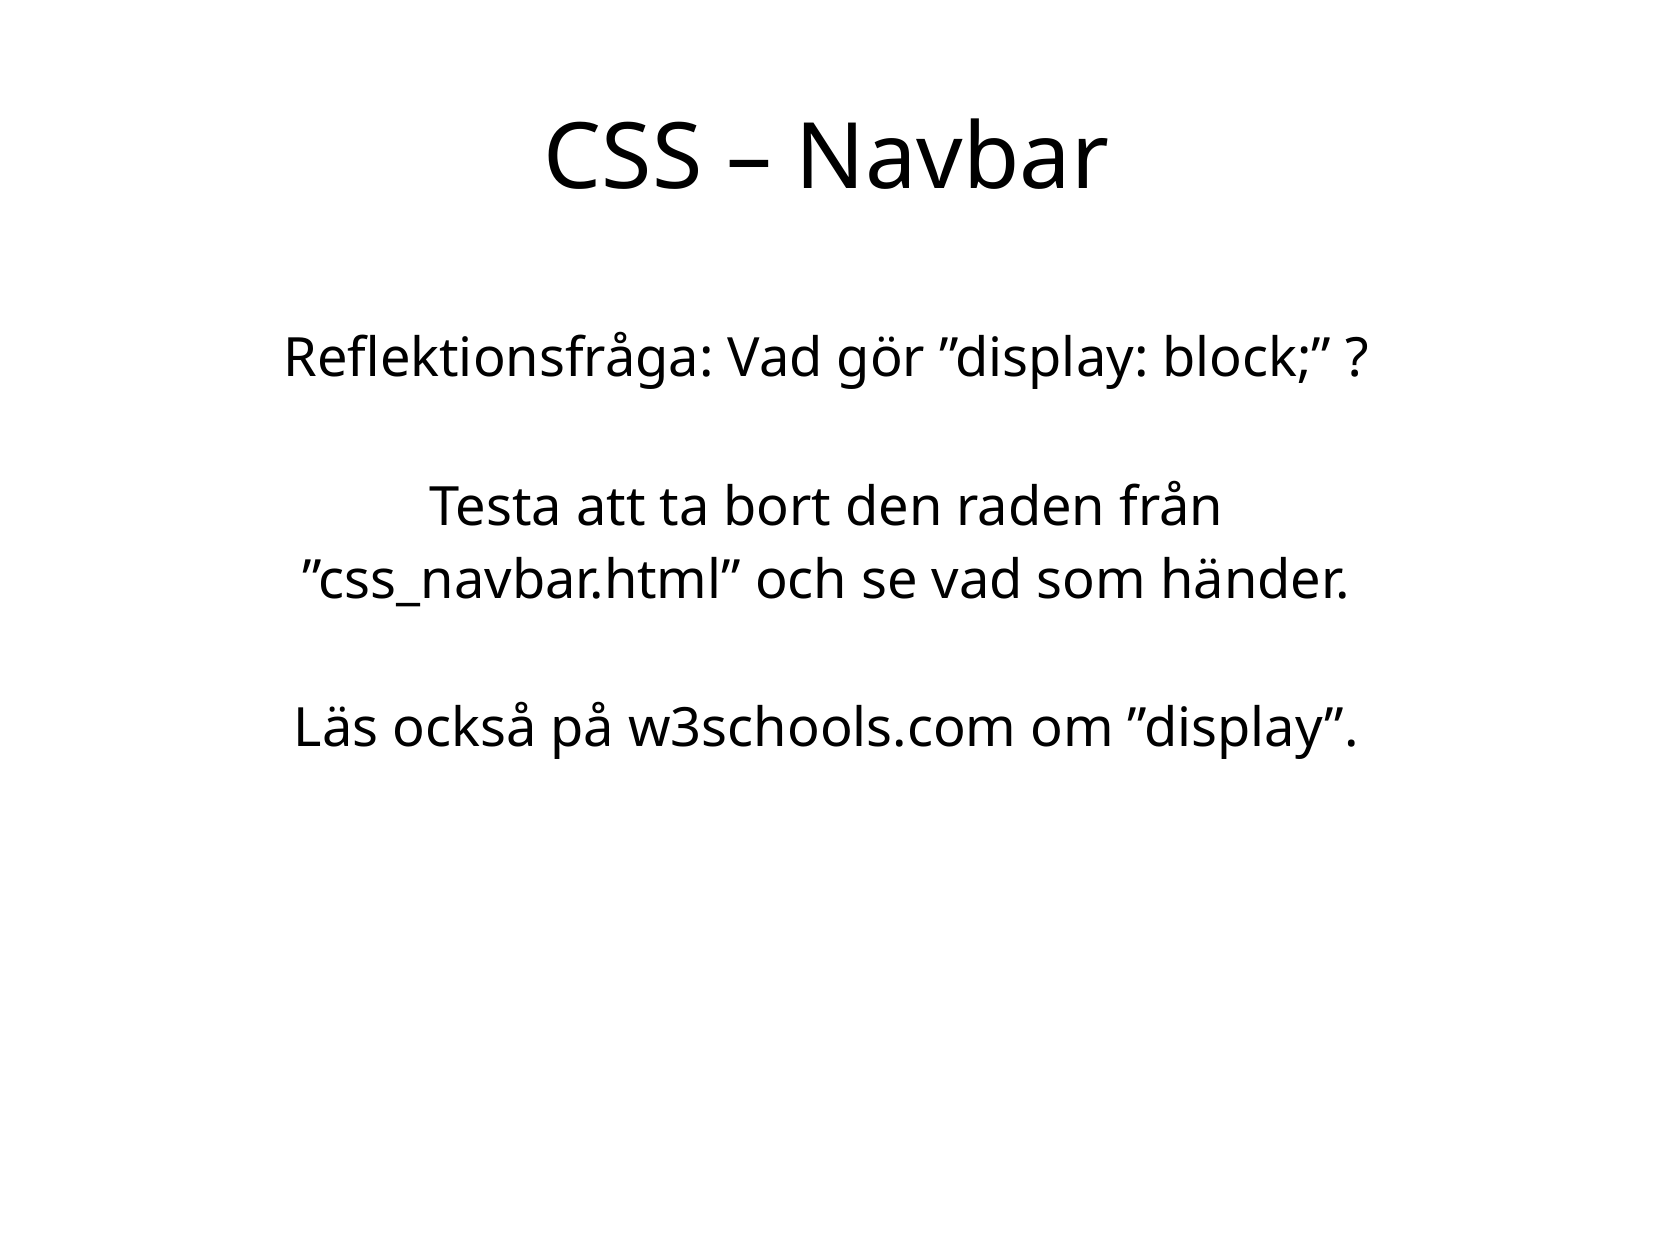

# CSS – Navbar
Reflektionsfråga: Vad gör ”display: block;” ?
Testa att ta bort den raden från ”css_navbar.html” och se vad som händer.
Läs också på w3schools.com om ”display”.